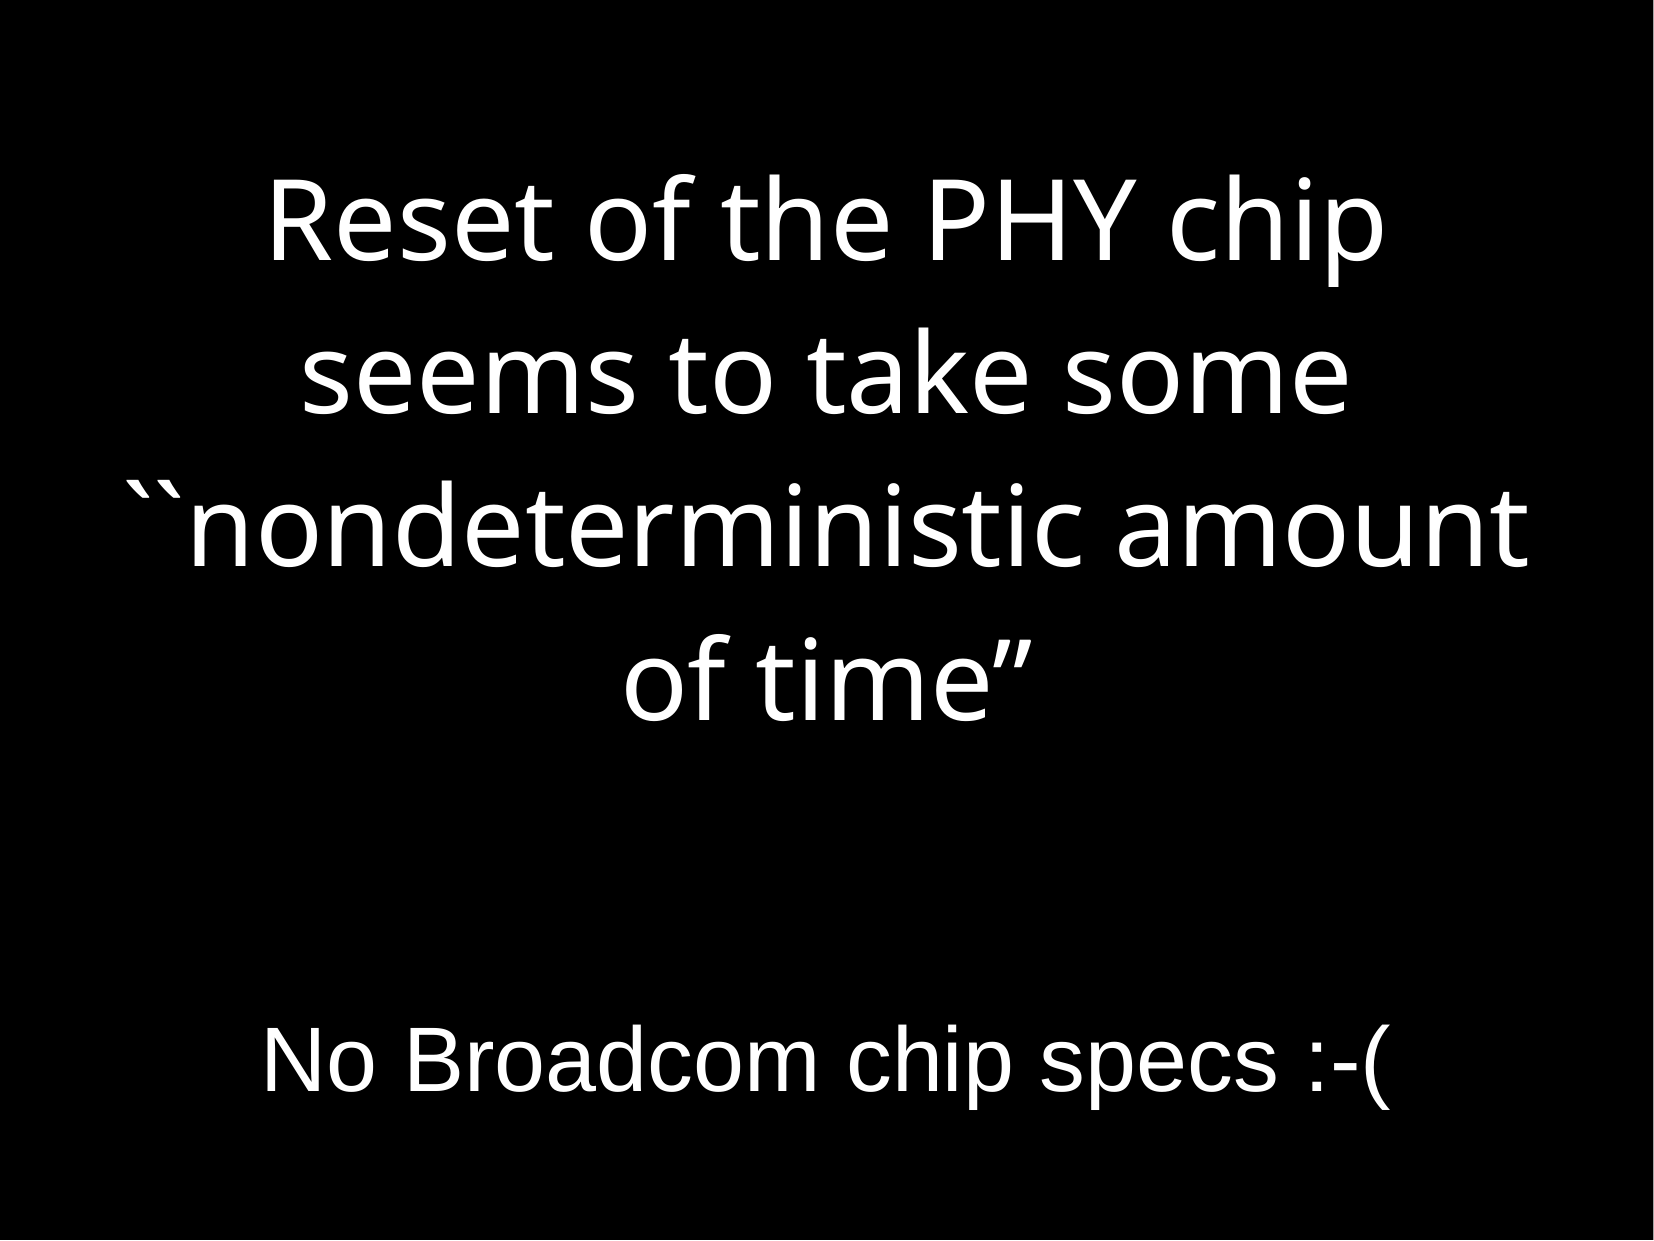

# Reset of the PHY chip seems to take some ``nondeterministic amount of time”
No Broadcom chip specs :-(